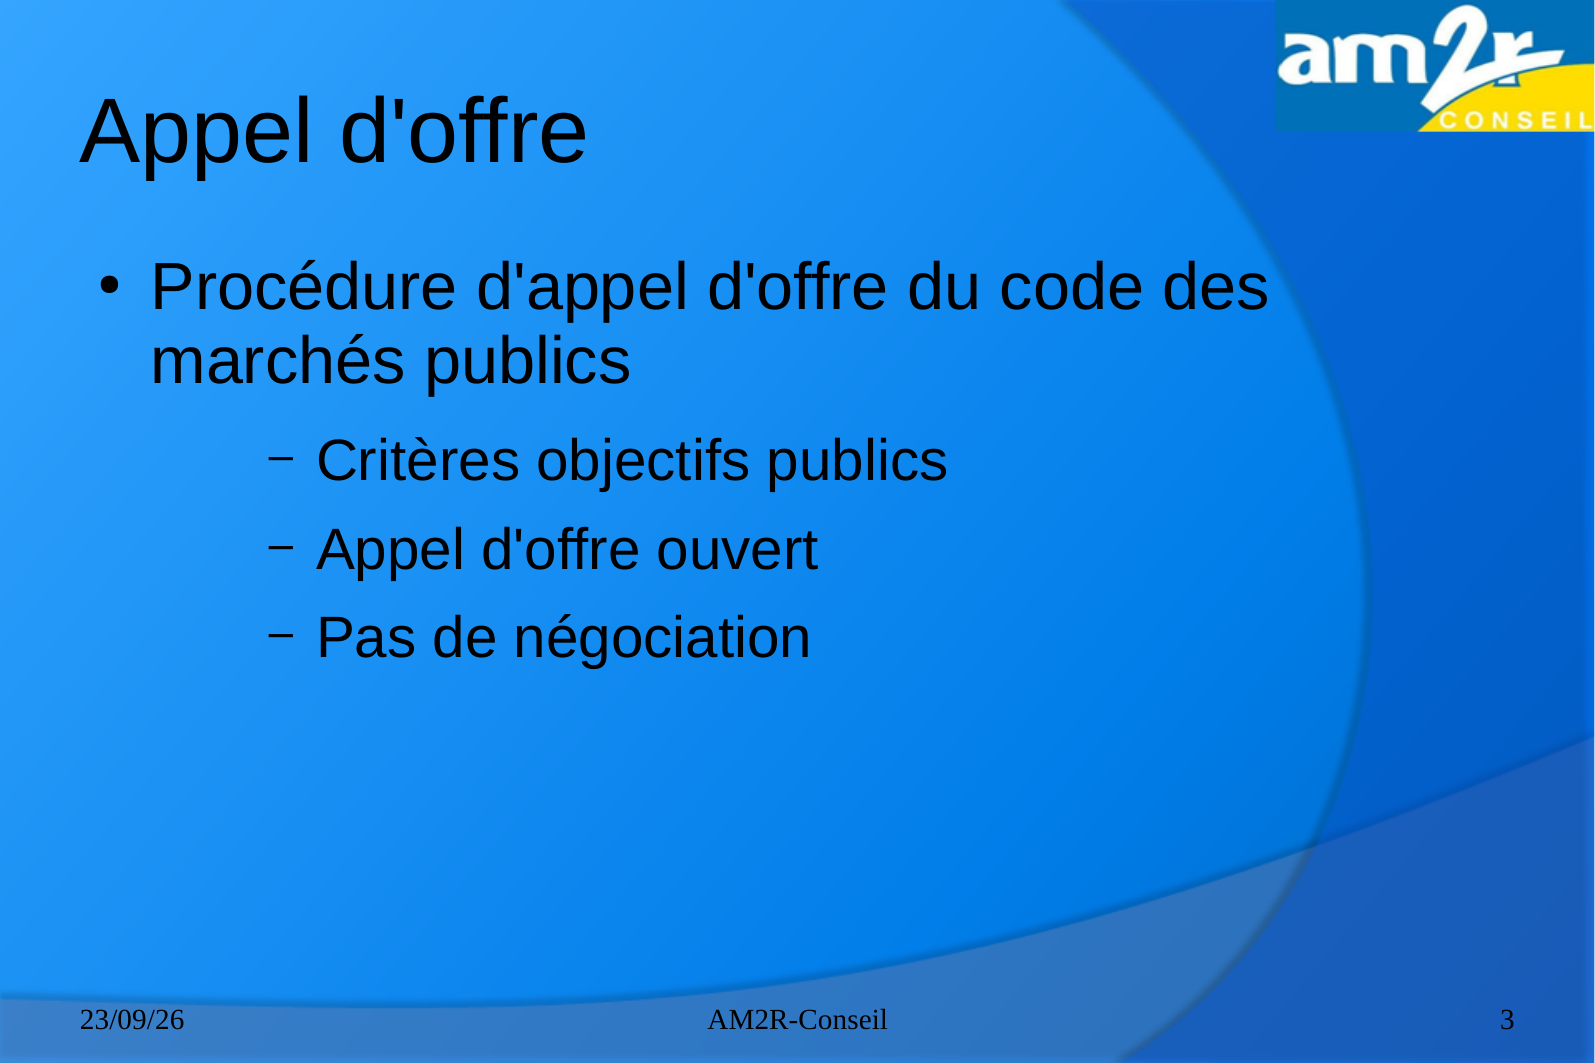

# Appel d'offre
Procédure d'appel d'offre du code des marchés publics
Critères objectifs publics
Appel d'offre ouvert
Pas de négociation
AM2R-Conseil
3